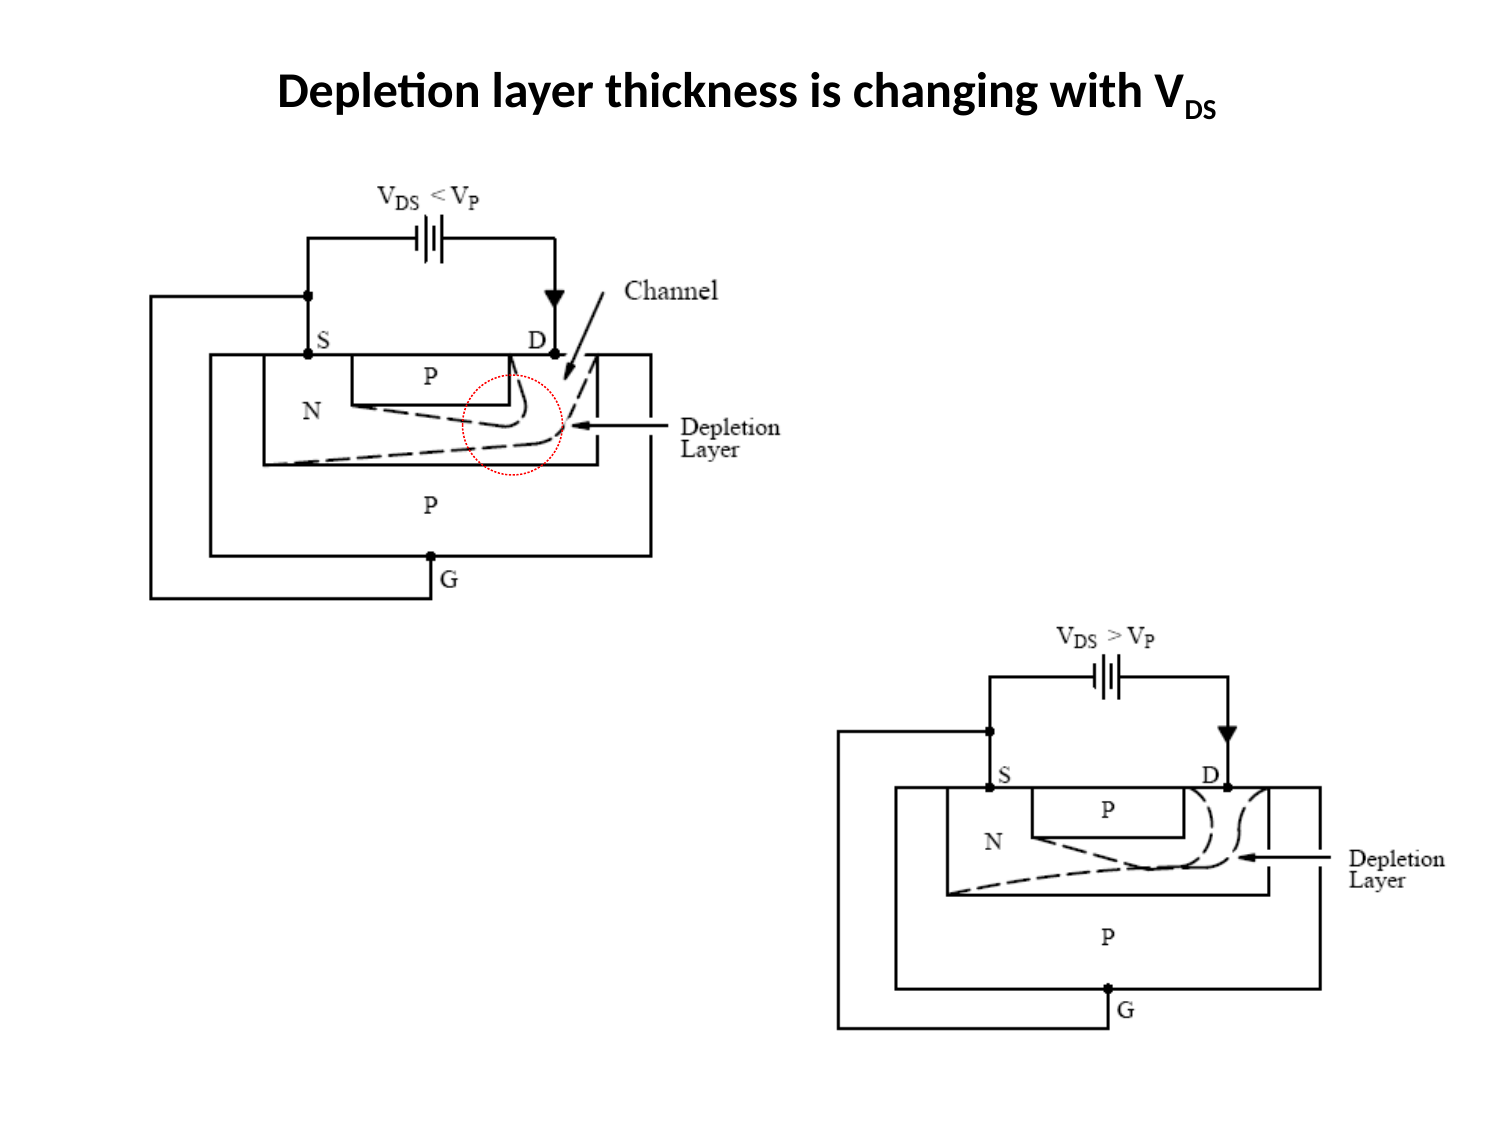

Depletion layer thickness is changing with VDS